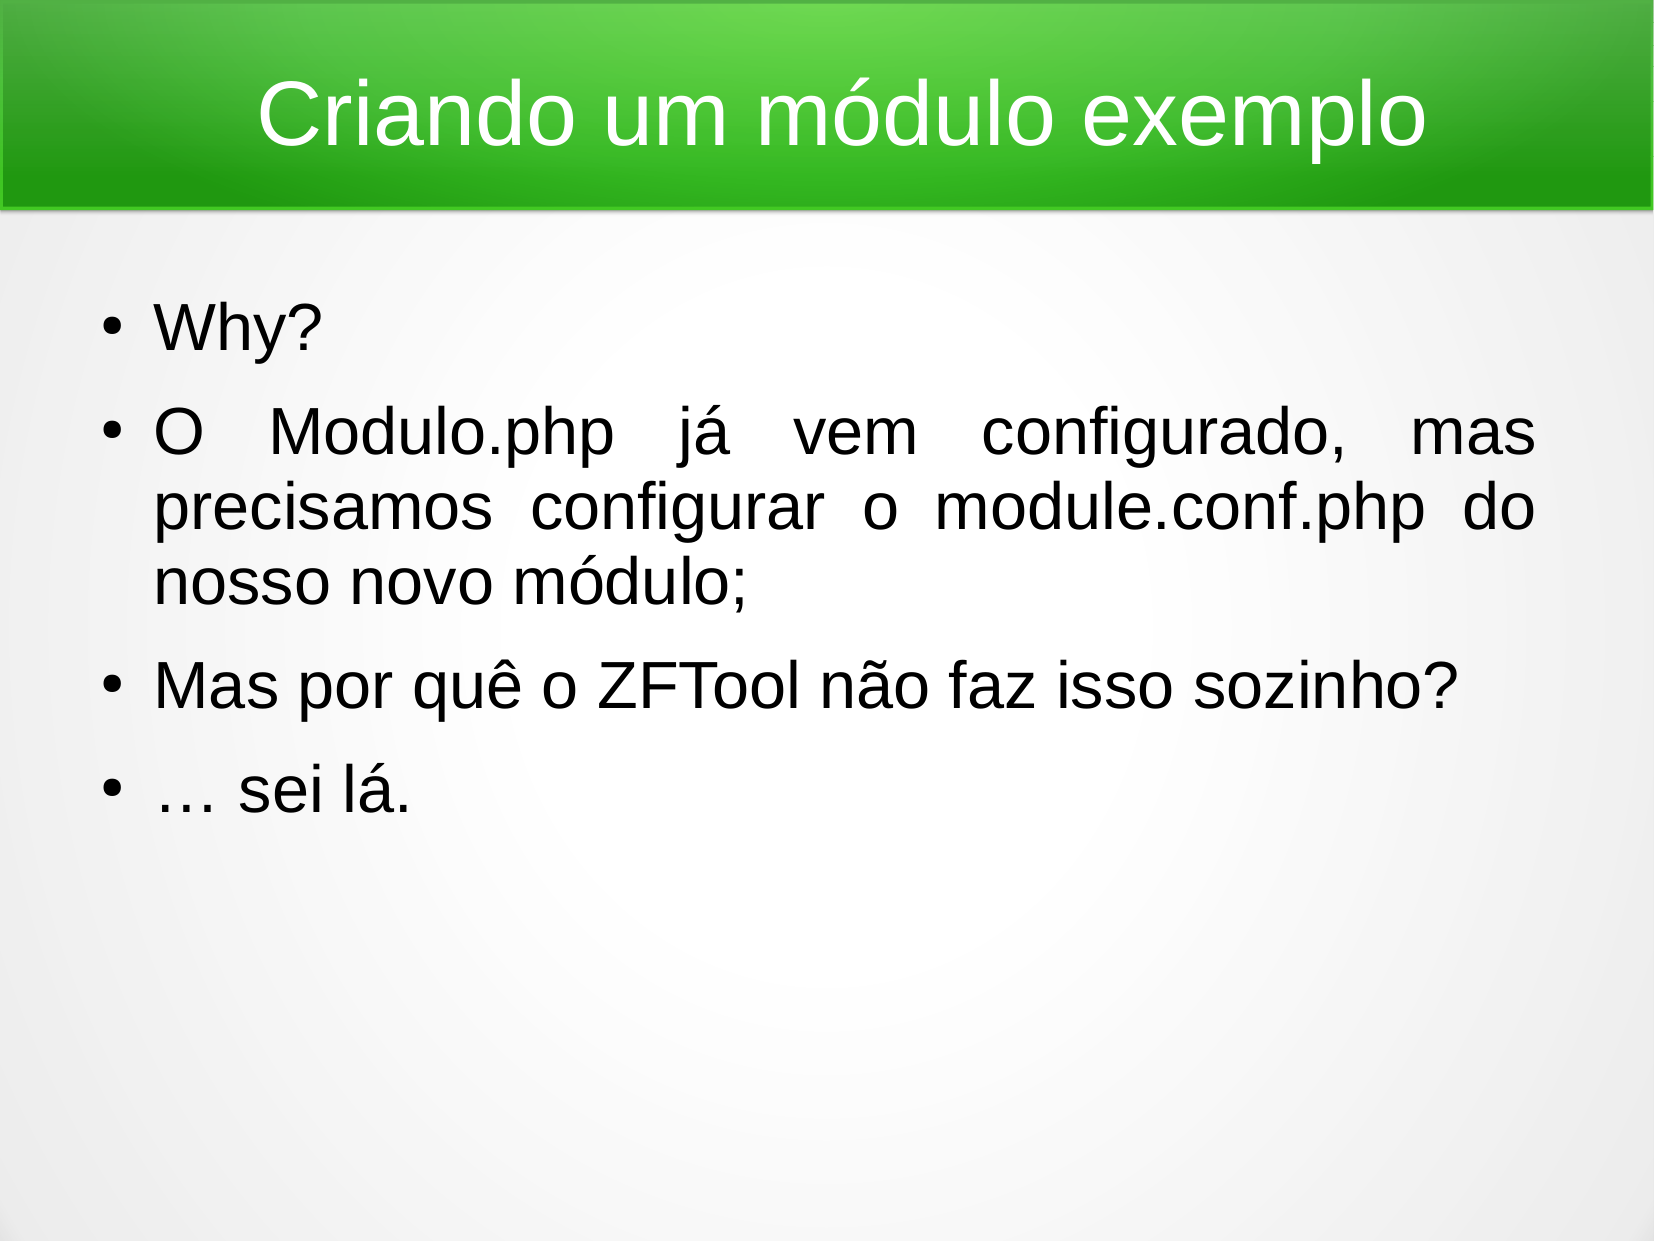

# Criando um módulo exemplo
Why?
O Modulo.php já vem configurado, mas precisamos configurar o module.conf.php do nosso novo módulo;
Mas por quê o ZFTool não faz isso sozinho?
… sei lá.